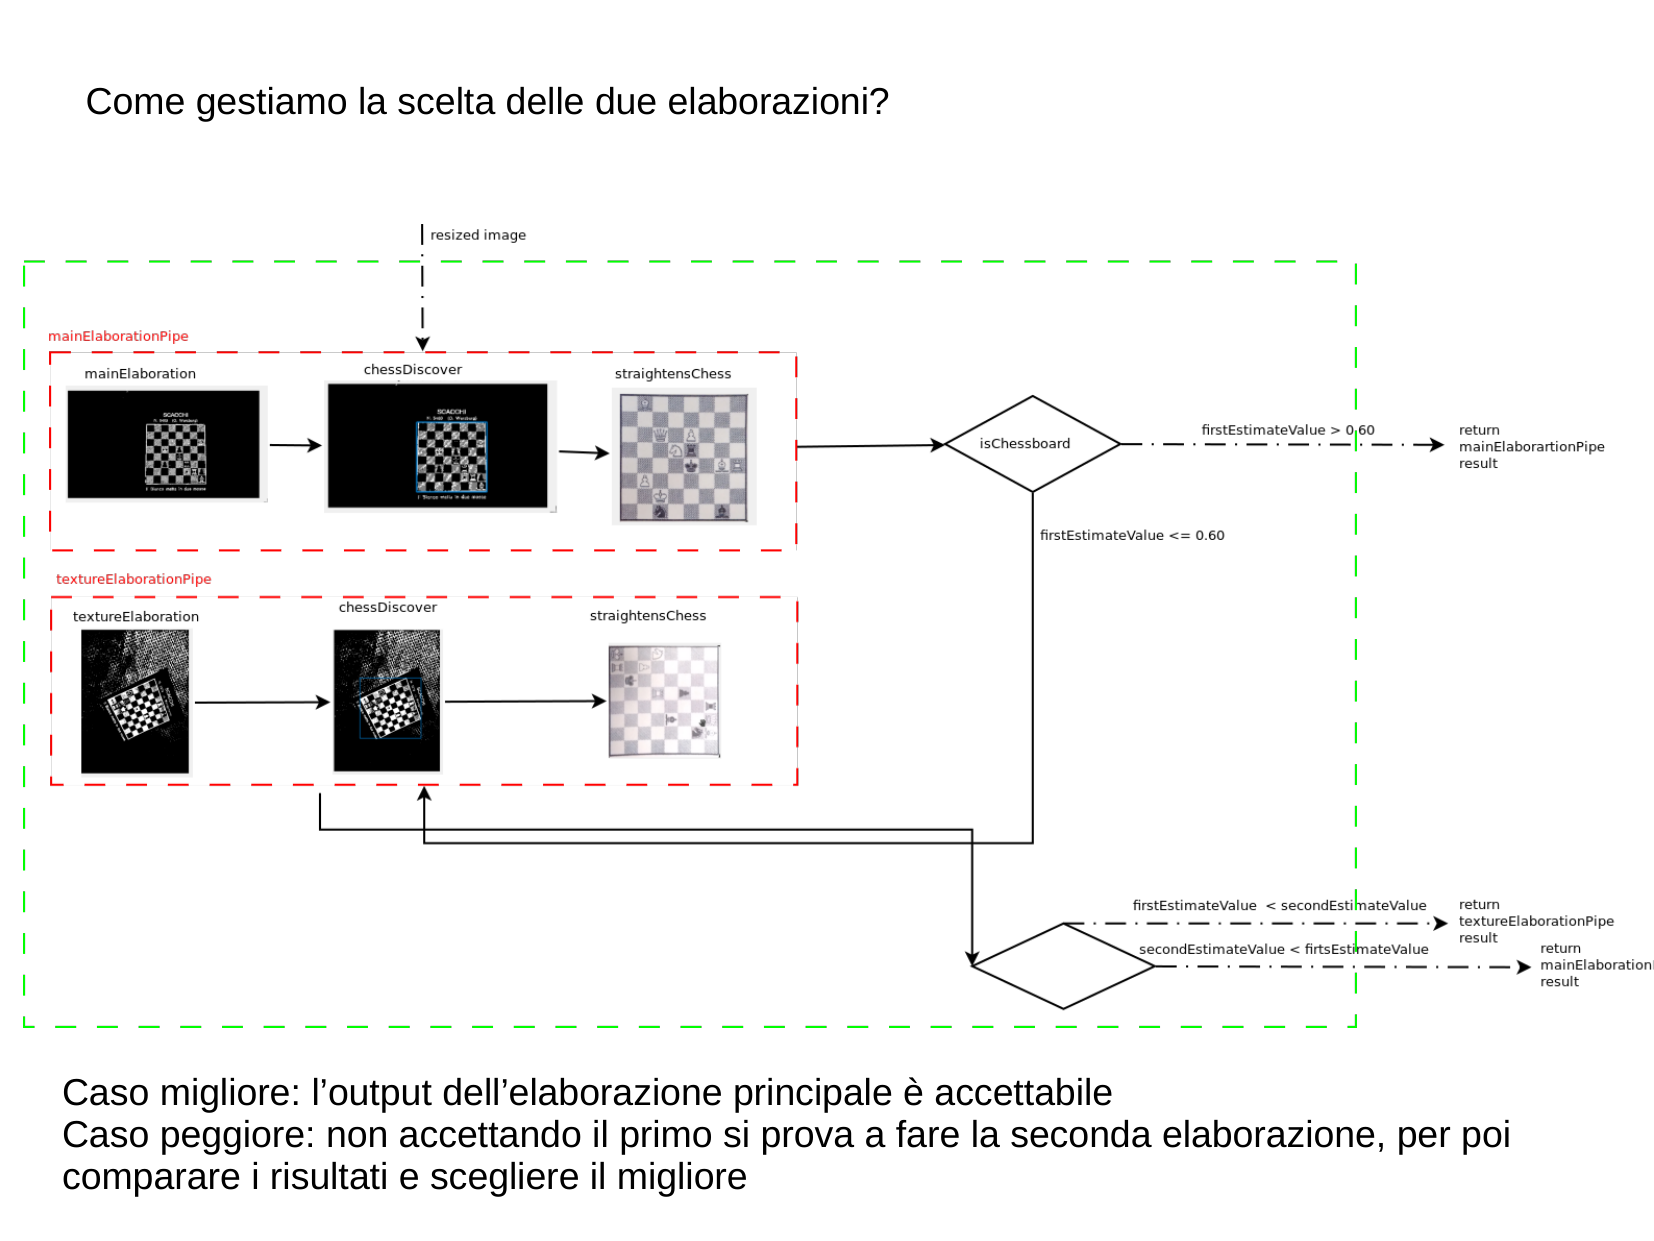

Come gestiamo la scelta delle due elaborazioni?
Caso migliore: l’output dell’elaborazione principale è accettabile
Caso peggiore: non accettando il primo si prova a fare la seconda elaborazione, per poi comparare i risultati e scegliere il migliore